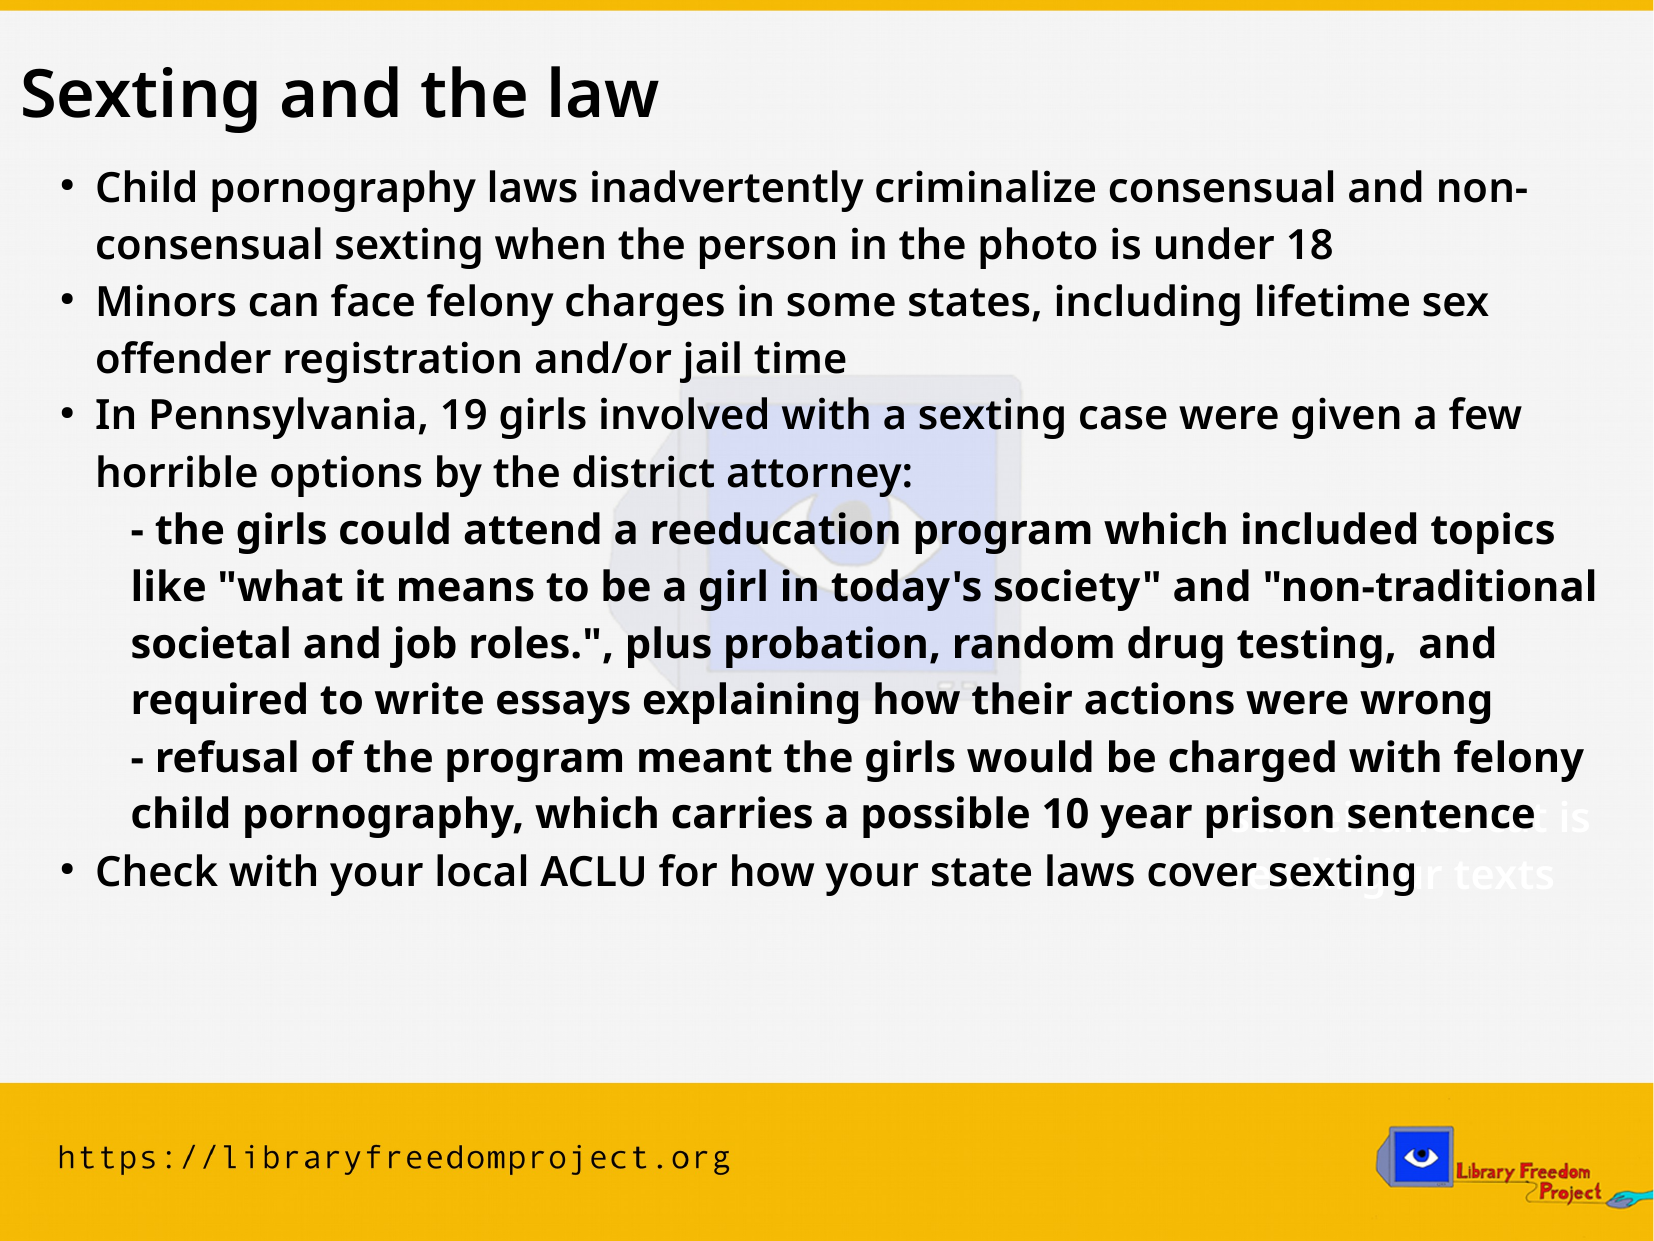

Sexting and the law
#
Child pornography laws inadvertently criminalize consensual and non-consensual sexting when the person in the photo is under 18
Minors can face felony charges in some states, including lifetime sex offender registration and/or jail time
In Pennsylvania, 19 girls involved with a sexting case were given a few horrible options by the district attorney:
- the girls could attend a reeducation program which included topics like "what it means to be a girl in today's society" and "non-traditional societal and job roles.", plus probation, random drug testing, and required to write essays explaining how their actions were wrong
- refusal of the program meant the girls would be charged with felony child pornography, which carries a possible 10 year prison sentence
Check with your local ACLU for how your state laws cover sexting
surveillance cat is reading ur texts